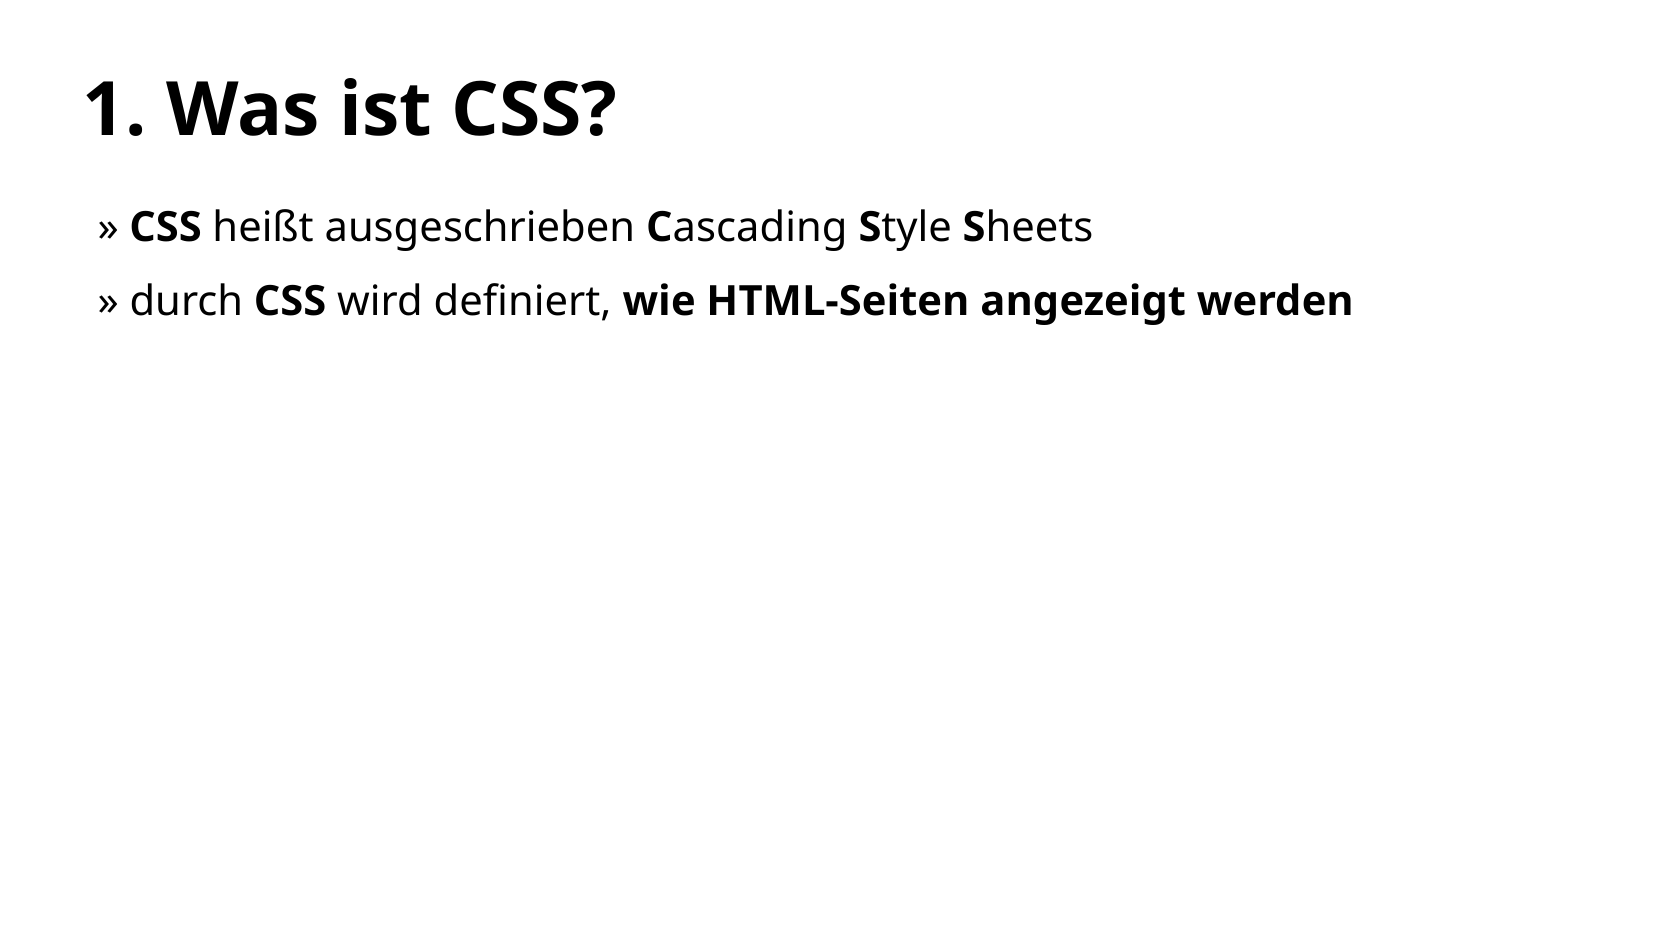

# 1. Was ist CSS?
» CSS heißt ausgeschrieben Cascading Style Sheets
» durch CSS wird definiert, wie HTML-Seiten angezeigt werden